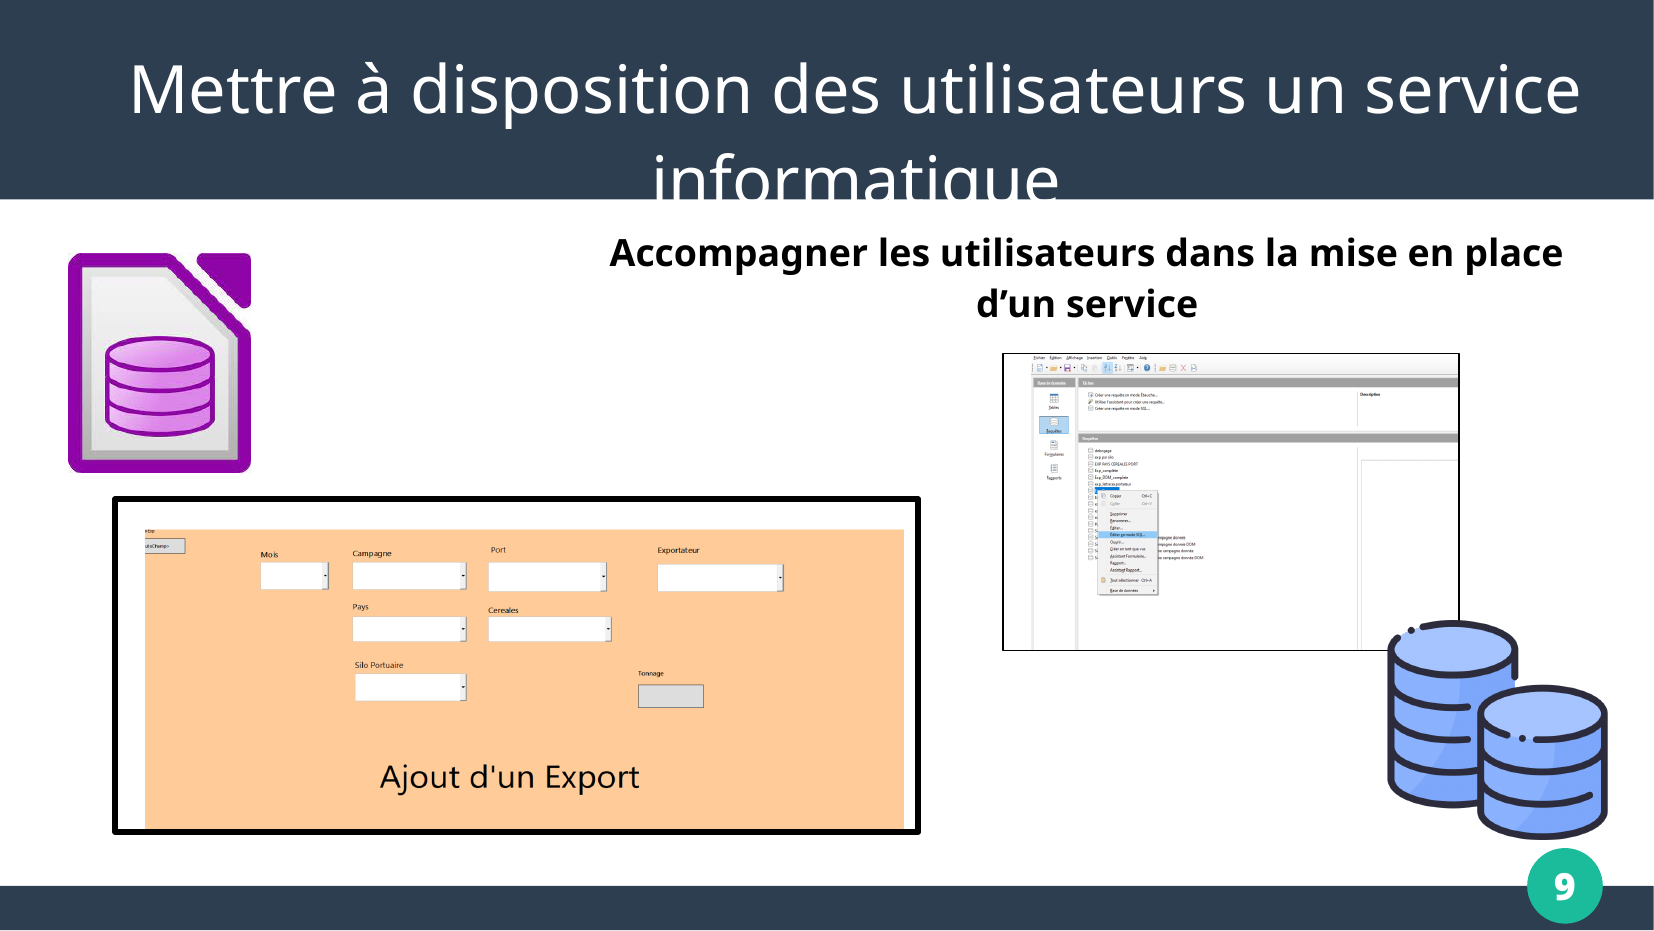

Mettre à disposition des utilisateurs un service informatique
Accompagner les utilisateurs dans la mise en place d’un service